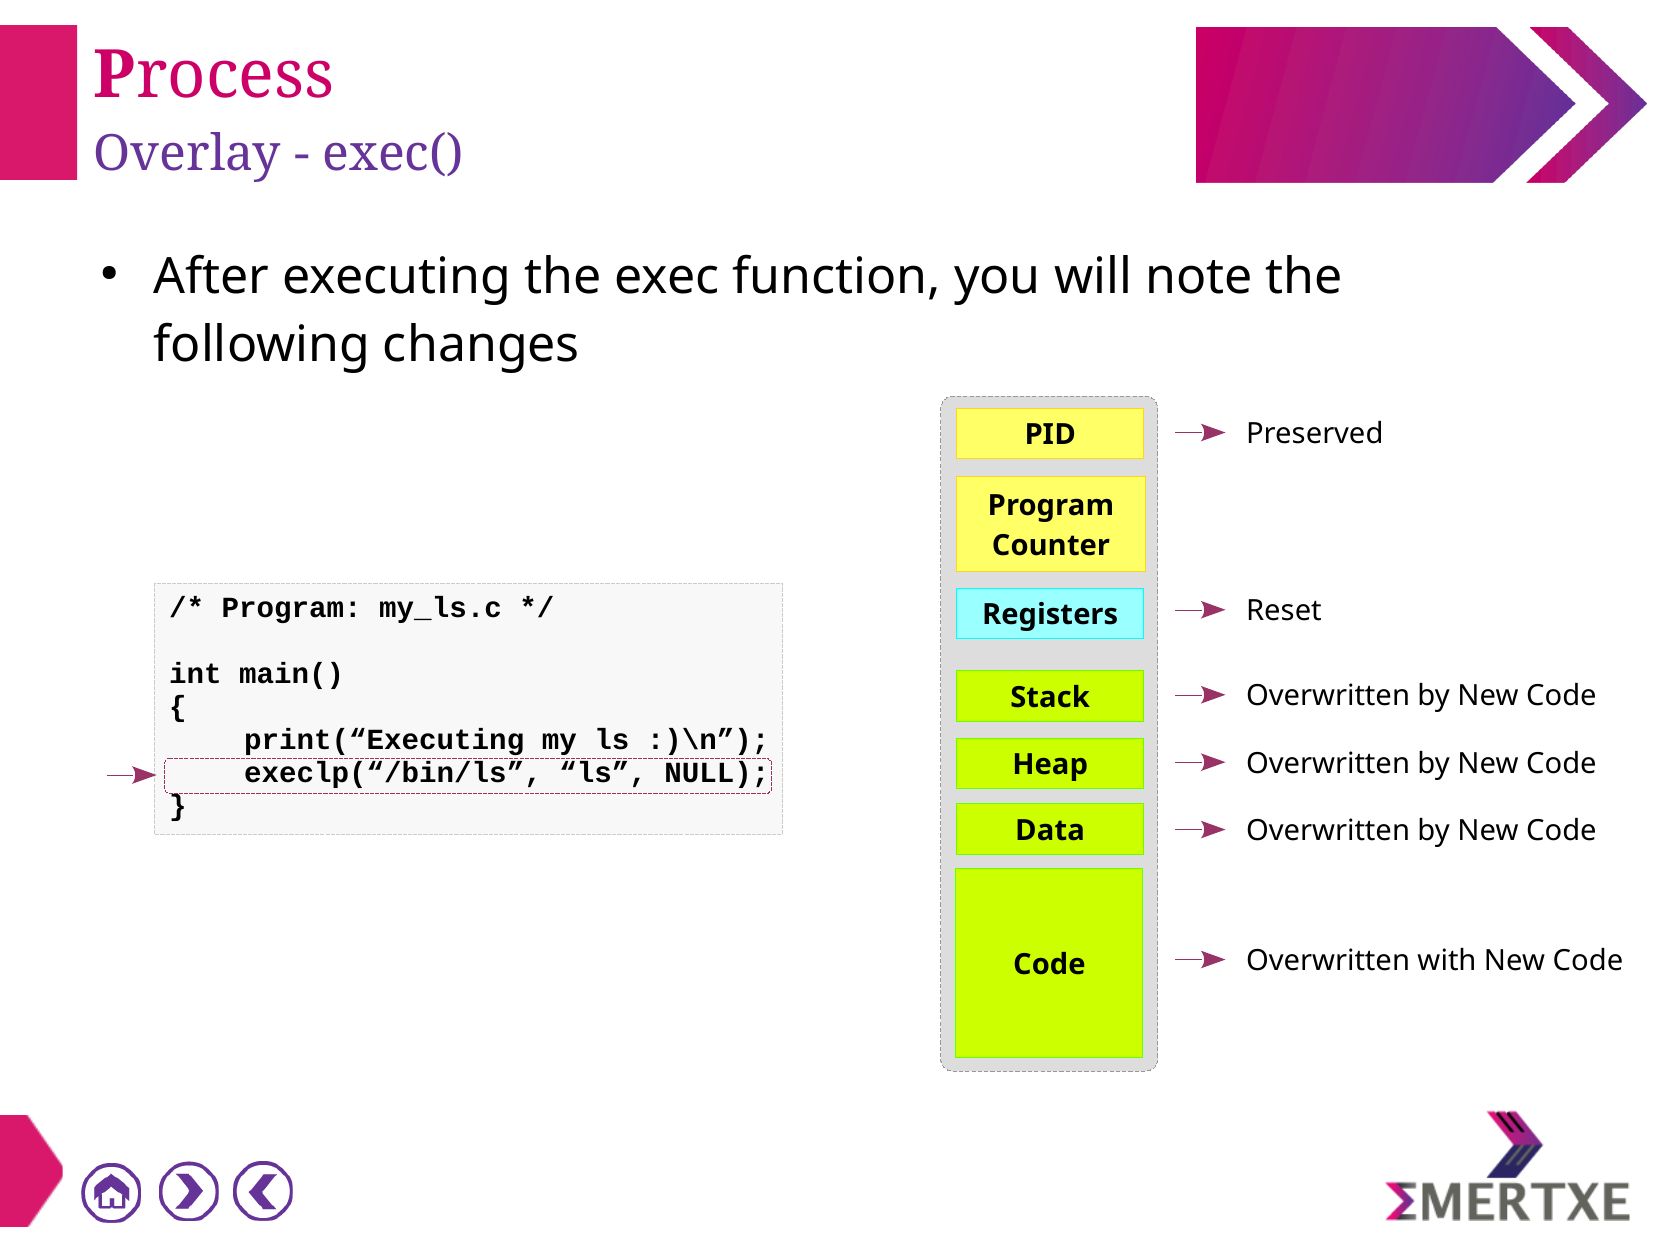

# Process Overlay - exec()
After executing the exec function, you will note the following changes
PID
Program
Counter
Registers
Stack
Heap
Data
Code
Preserved
Reset
/* Program: my_ls.c */
int main()
{
	print(“Executing my ls :)\n”);
	execlp(“/bin/ls”, “ls”, NULL);
}
Overwritten by New Code
Overwritten by New Code
Overwritten by New Code
Overwritten with New Code